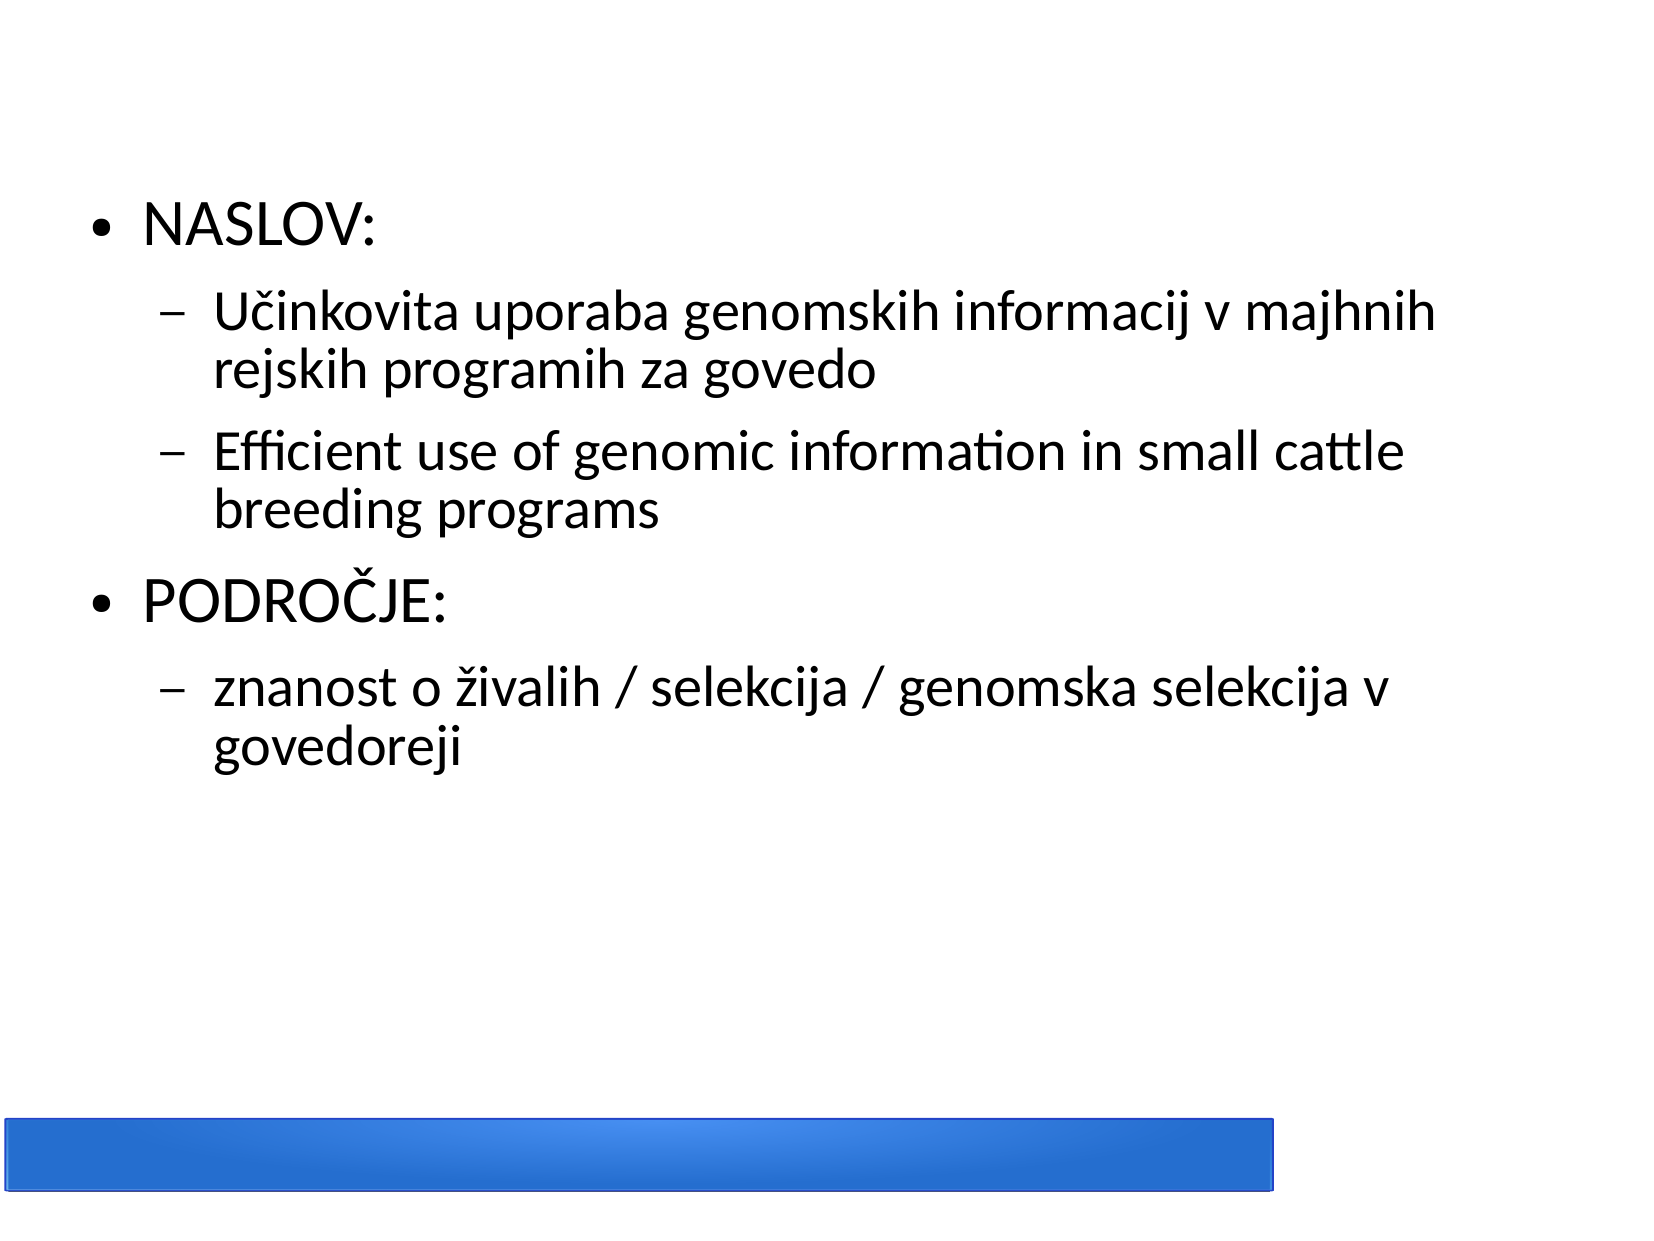

# NASLOV:
Učinkovita uporaba genomskih informacij v majhnih rejskih programih za govedo
Efficient use of genomic information in small cattle breeding programs
PODROČJE:
znanost o živalih / selekcija / genomska selekcija v govedoreji